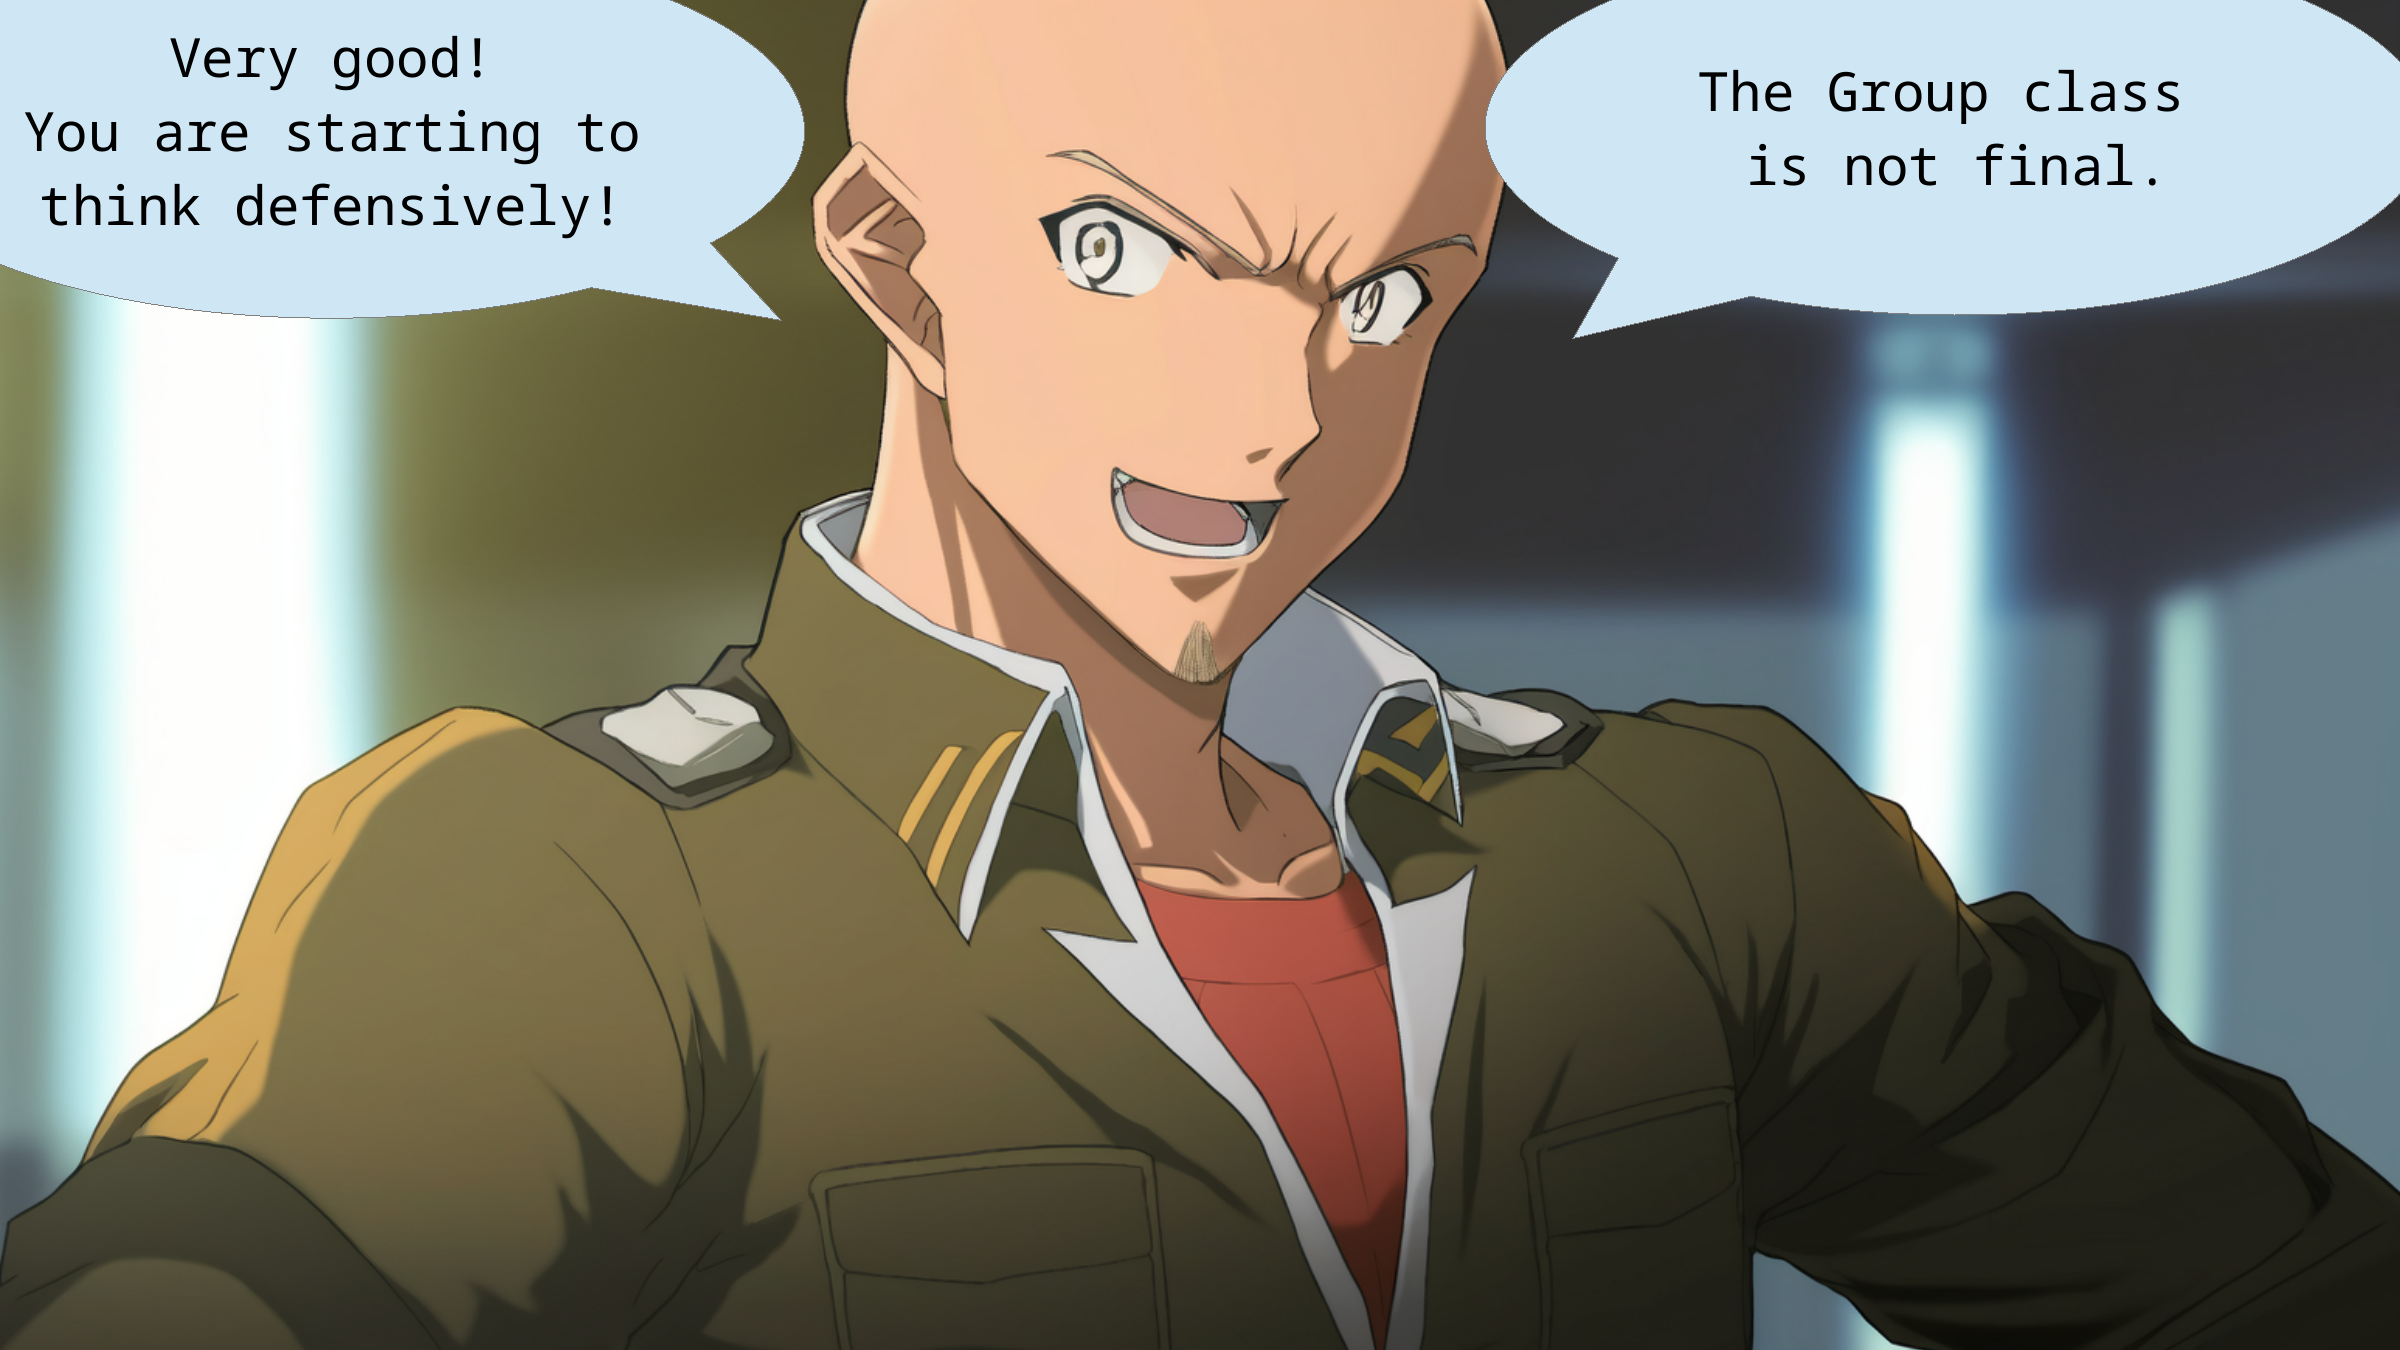

The Group class
is not final.
 Very good!
You are starting to
think defensively!